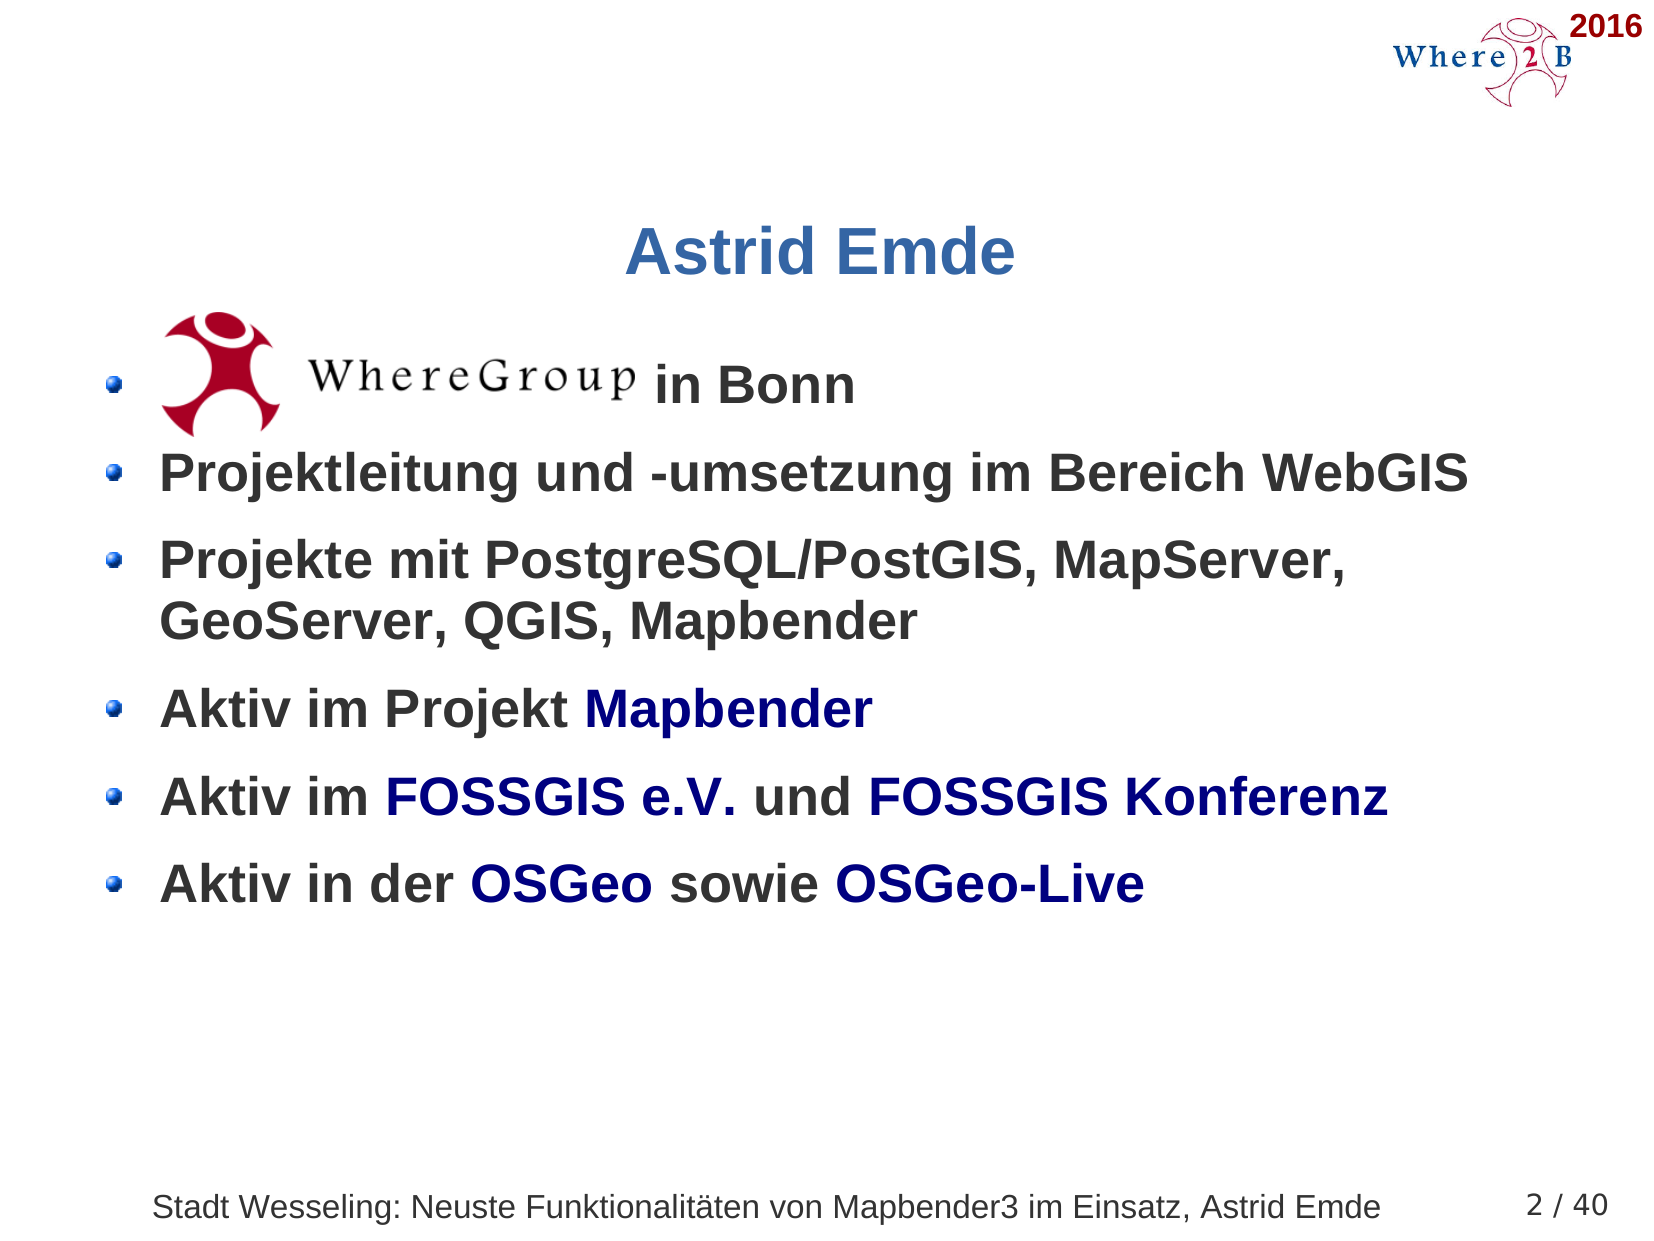

# Astrid Emde
 in Bonn
Projektleitung und -umsetzung im Bereich WebGIS
Projekte mit PostgreSQL/PostGIS, MapServer, GeoServer, QGIS, Mapbender
Aktiv im Projekt Mapbender
Aktiv im FOSSGIS e.V. und FOSSGIS Konferenz
Aktiv in der OSGeo sowie OSGeo-Live